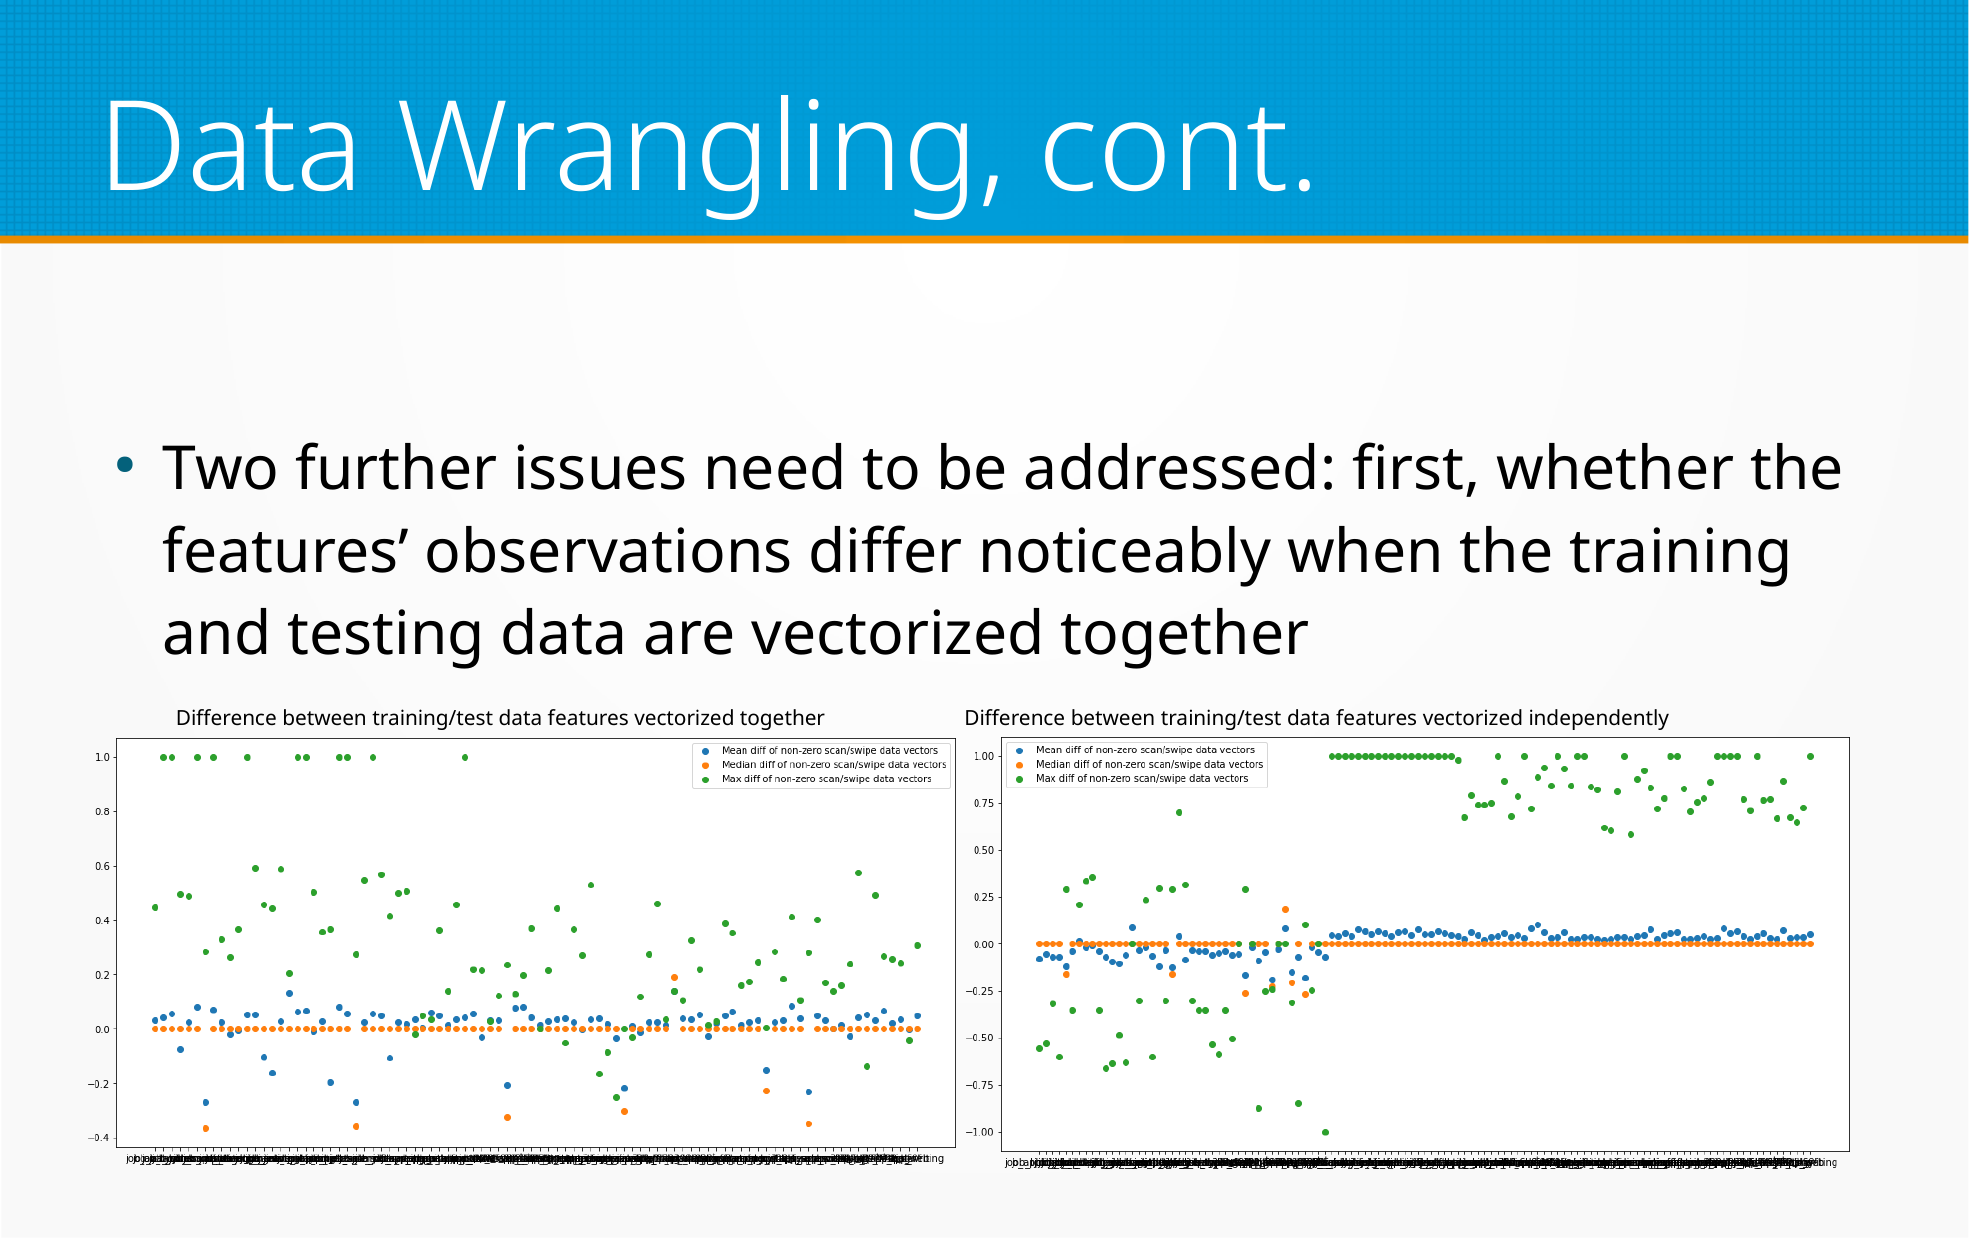

# Data Wrangling, cont.
Two further issues need to be addressed: first, whether the features’ observations differ noticeably when the training and testing data are vectorized together
Difference between training/test data features vectorized together		 Difference between training/test data features vectorized independently